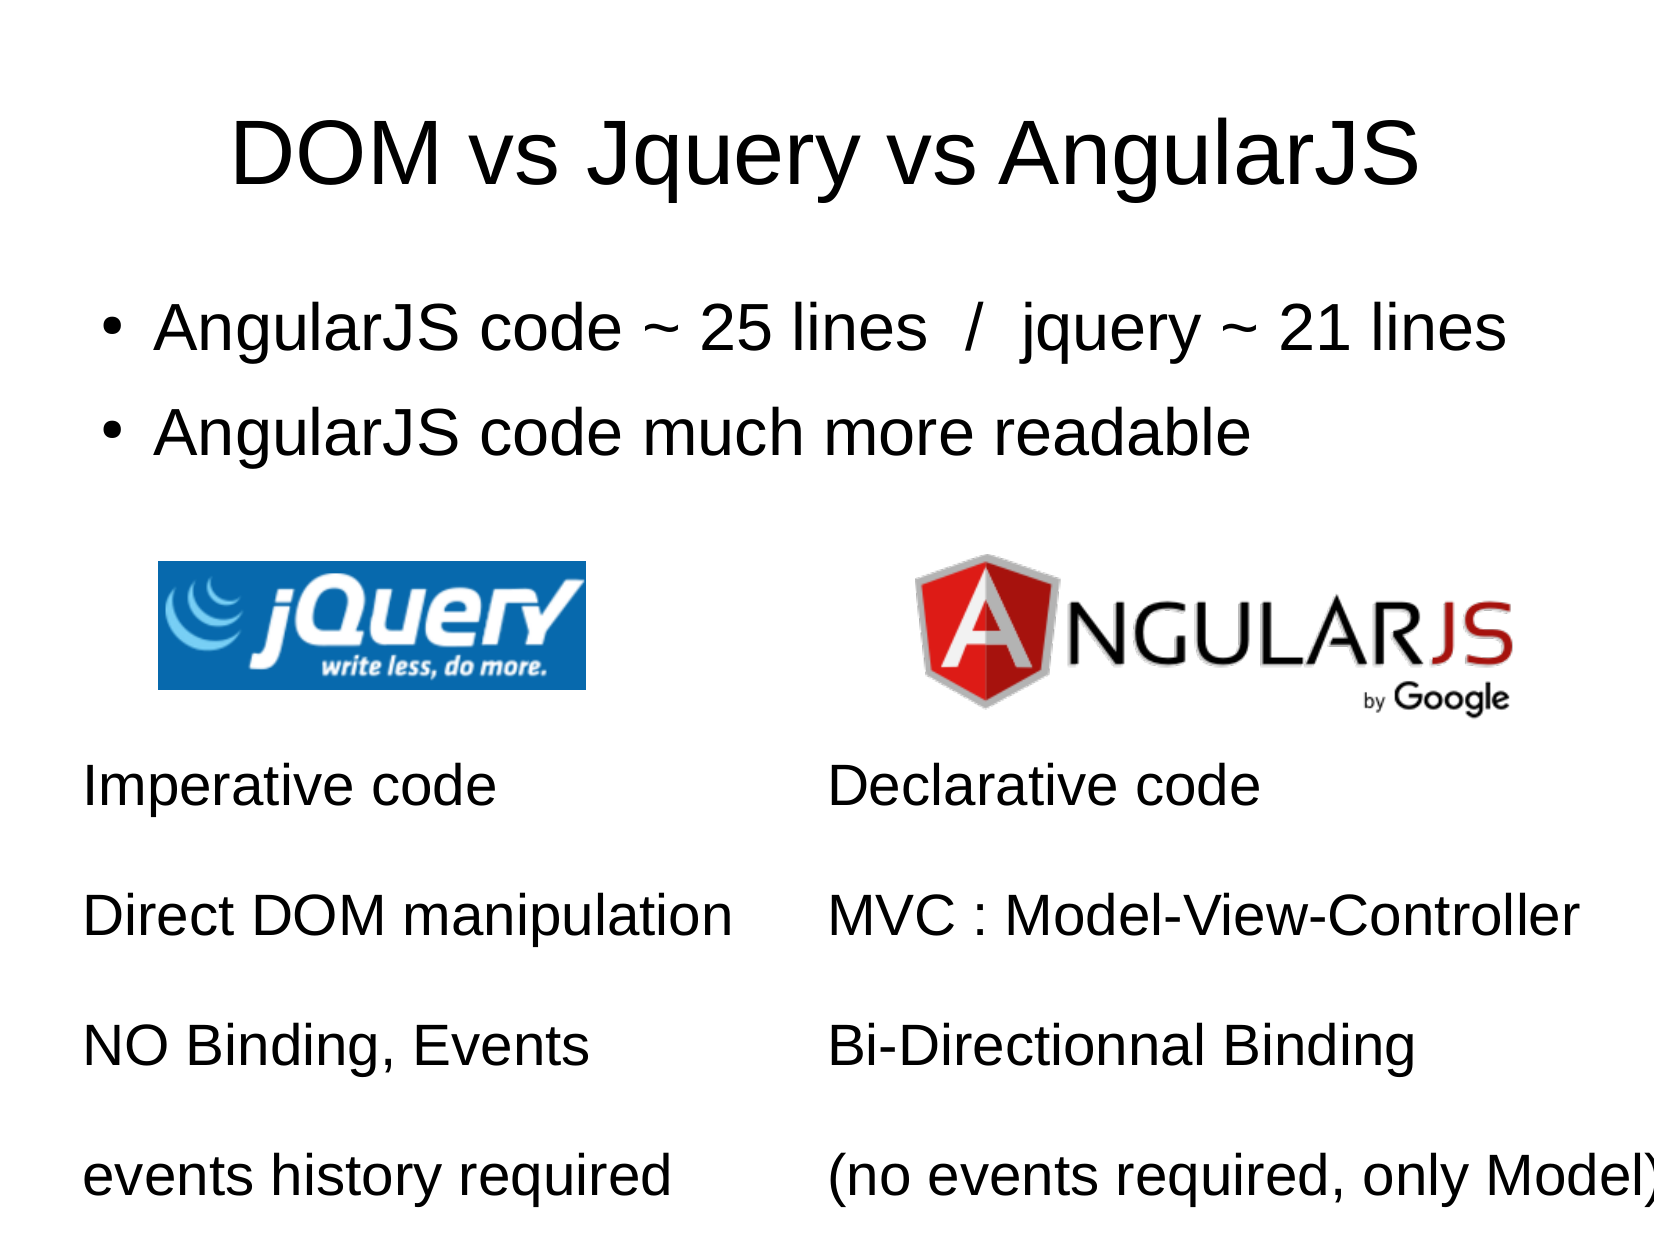

# DOM vs Jquery vs AngularJS
AngularJS code ~ 25 lines / jquery ~ 21 lines
AngularJS code much more readable
Imperative code
Direct DOM manipulation
NO Binding, Events
events history required
Declarative code
MVC : Model-View-Controller
Bi-Directionnal Binding
(no events required, only Model)